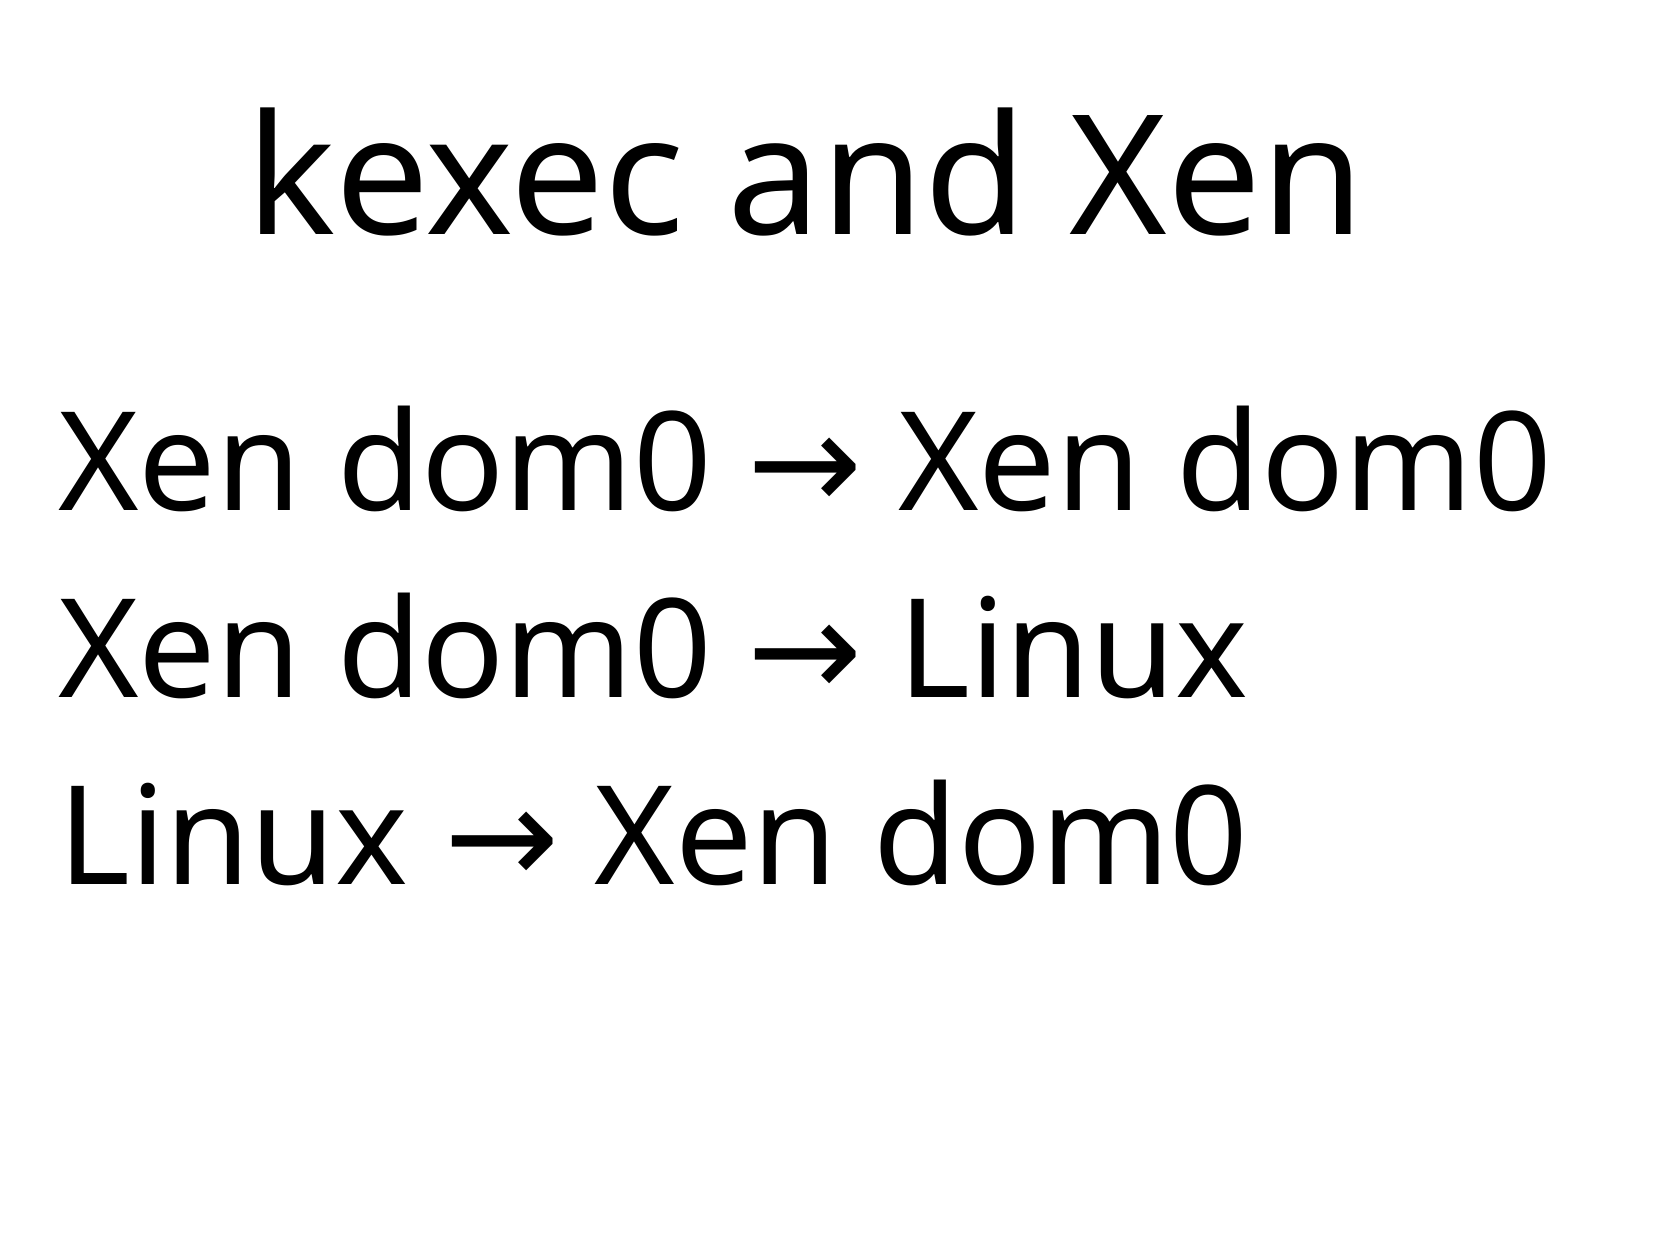

kexec and Xen
Xen dom0 → Xen dom0
Xen dom0 → Linux
Linux → Xen dom0